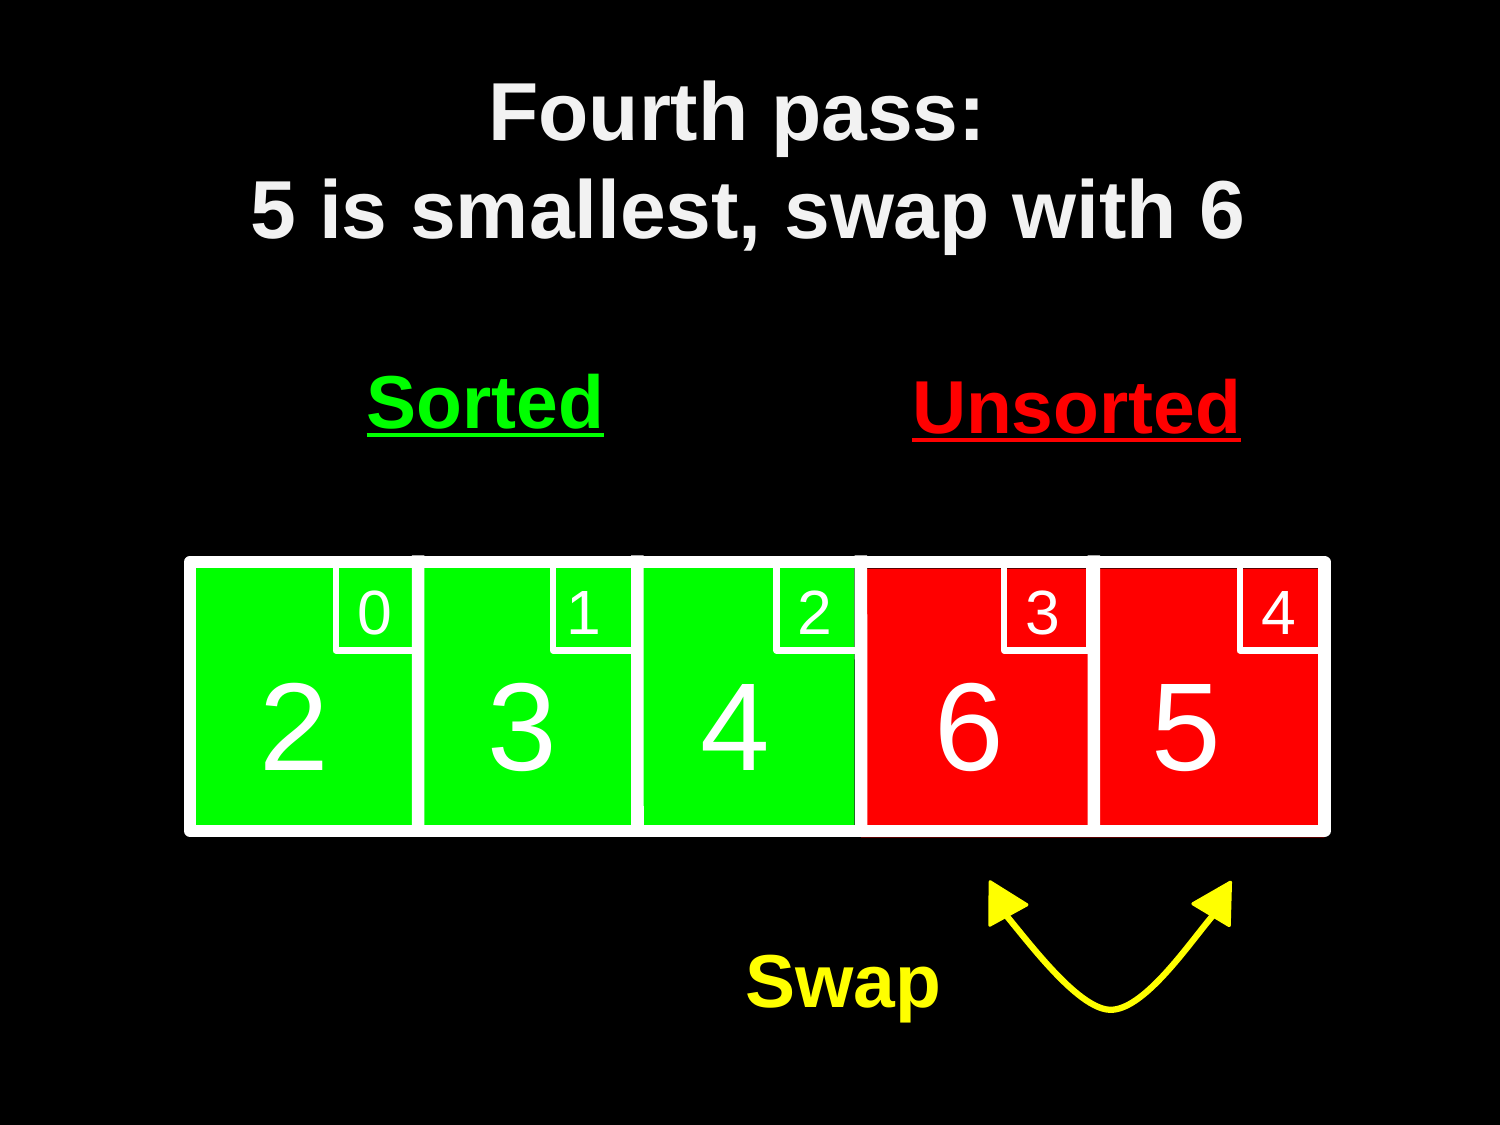

Fourth pass:
5 is smallest, swap with 6
Unsorted
Sorted
0
1
2
3
4
2
3
4
6
5
Swap